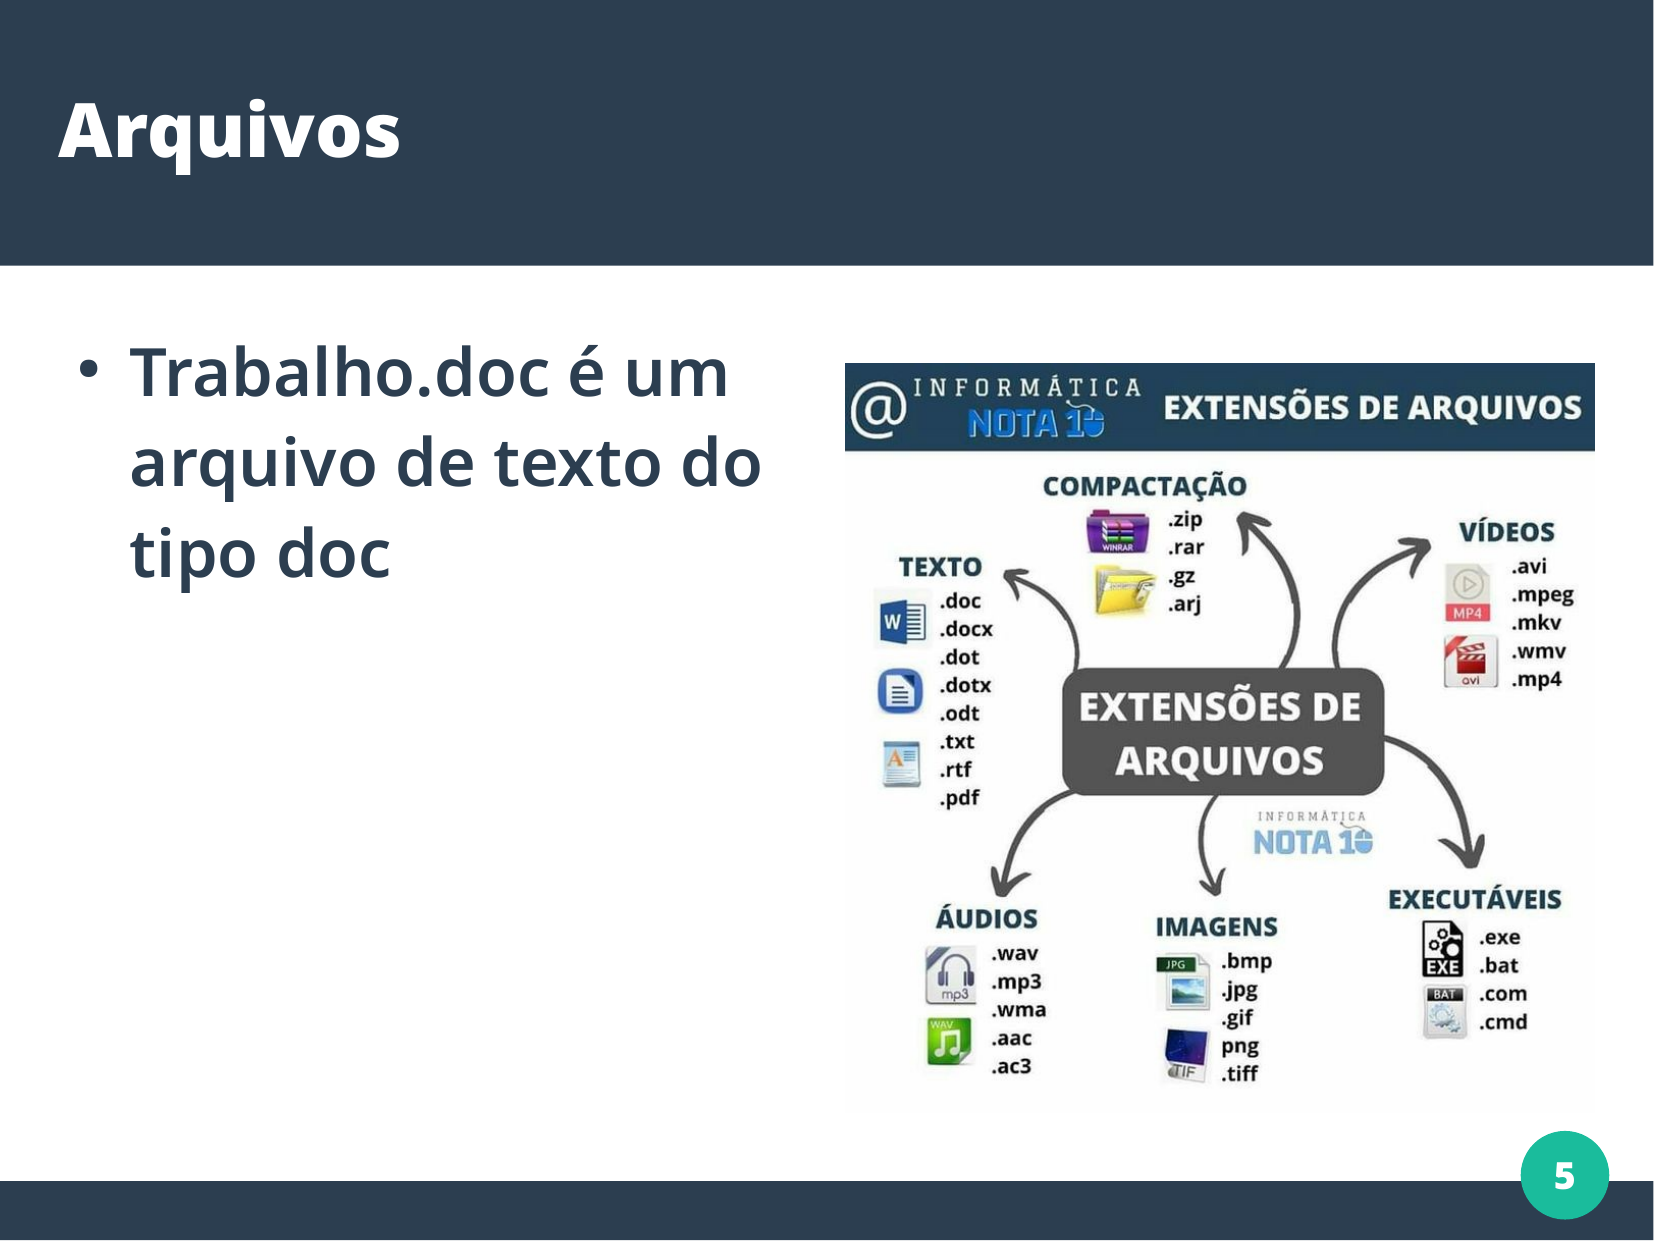

# Arquivos
Trabalho.doc é um arquivo de texto do tipo doc
5